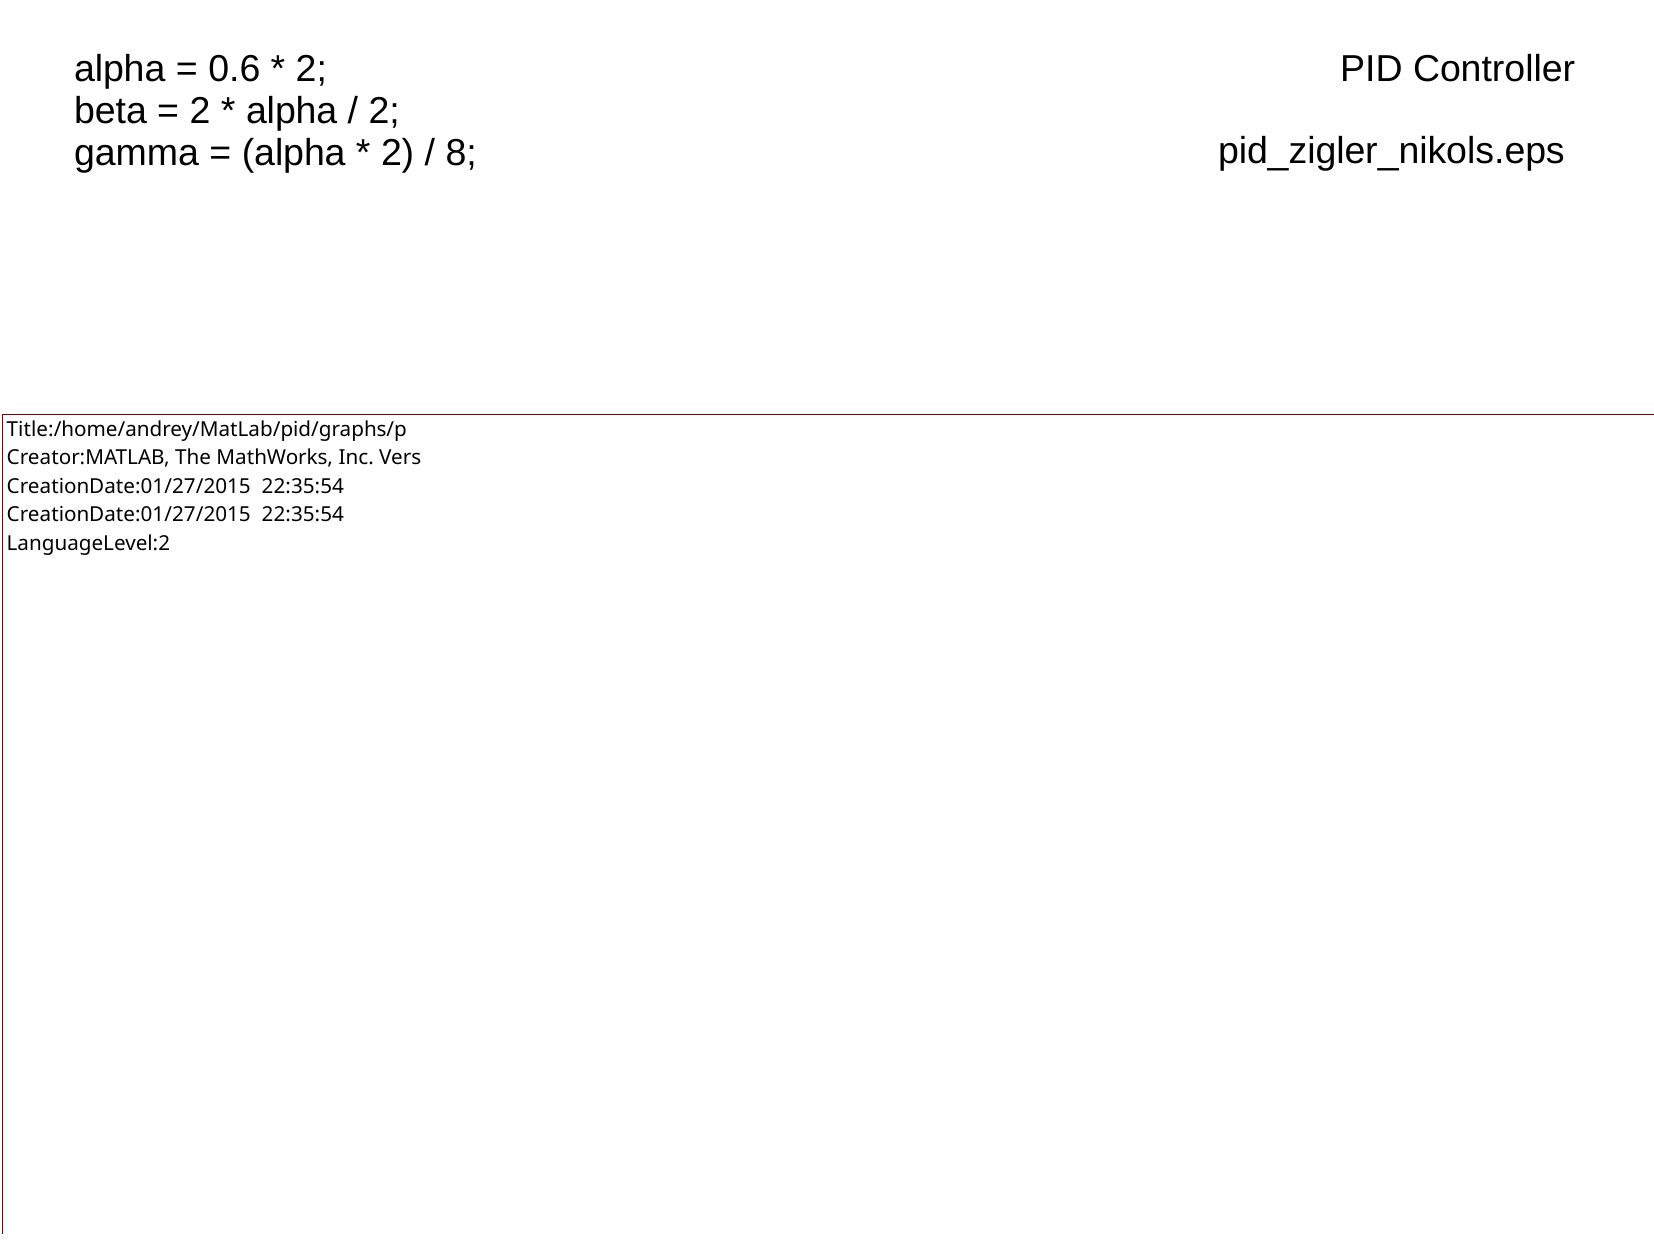

alpha = 0.6 * 2;
beta = 2 * alpha / 2;
gamma = (alpha * 2) / 8;
PID Controller
pid_zigler_nikols.eps